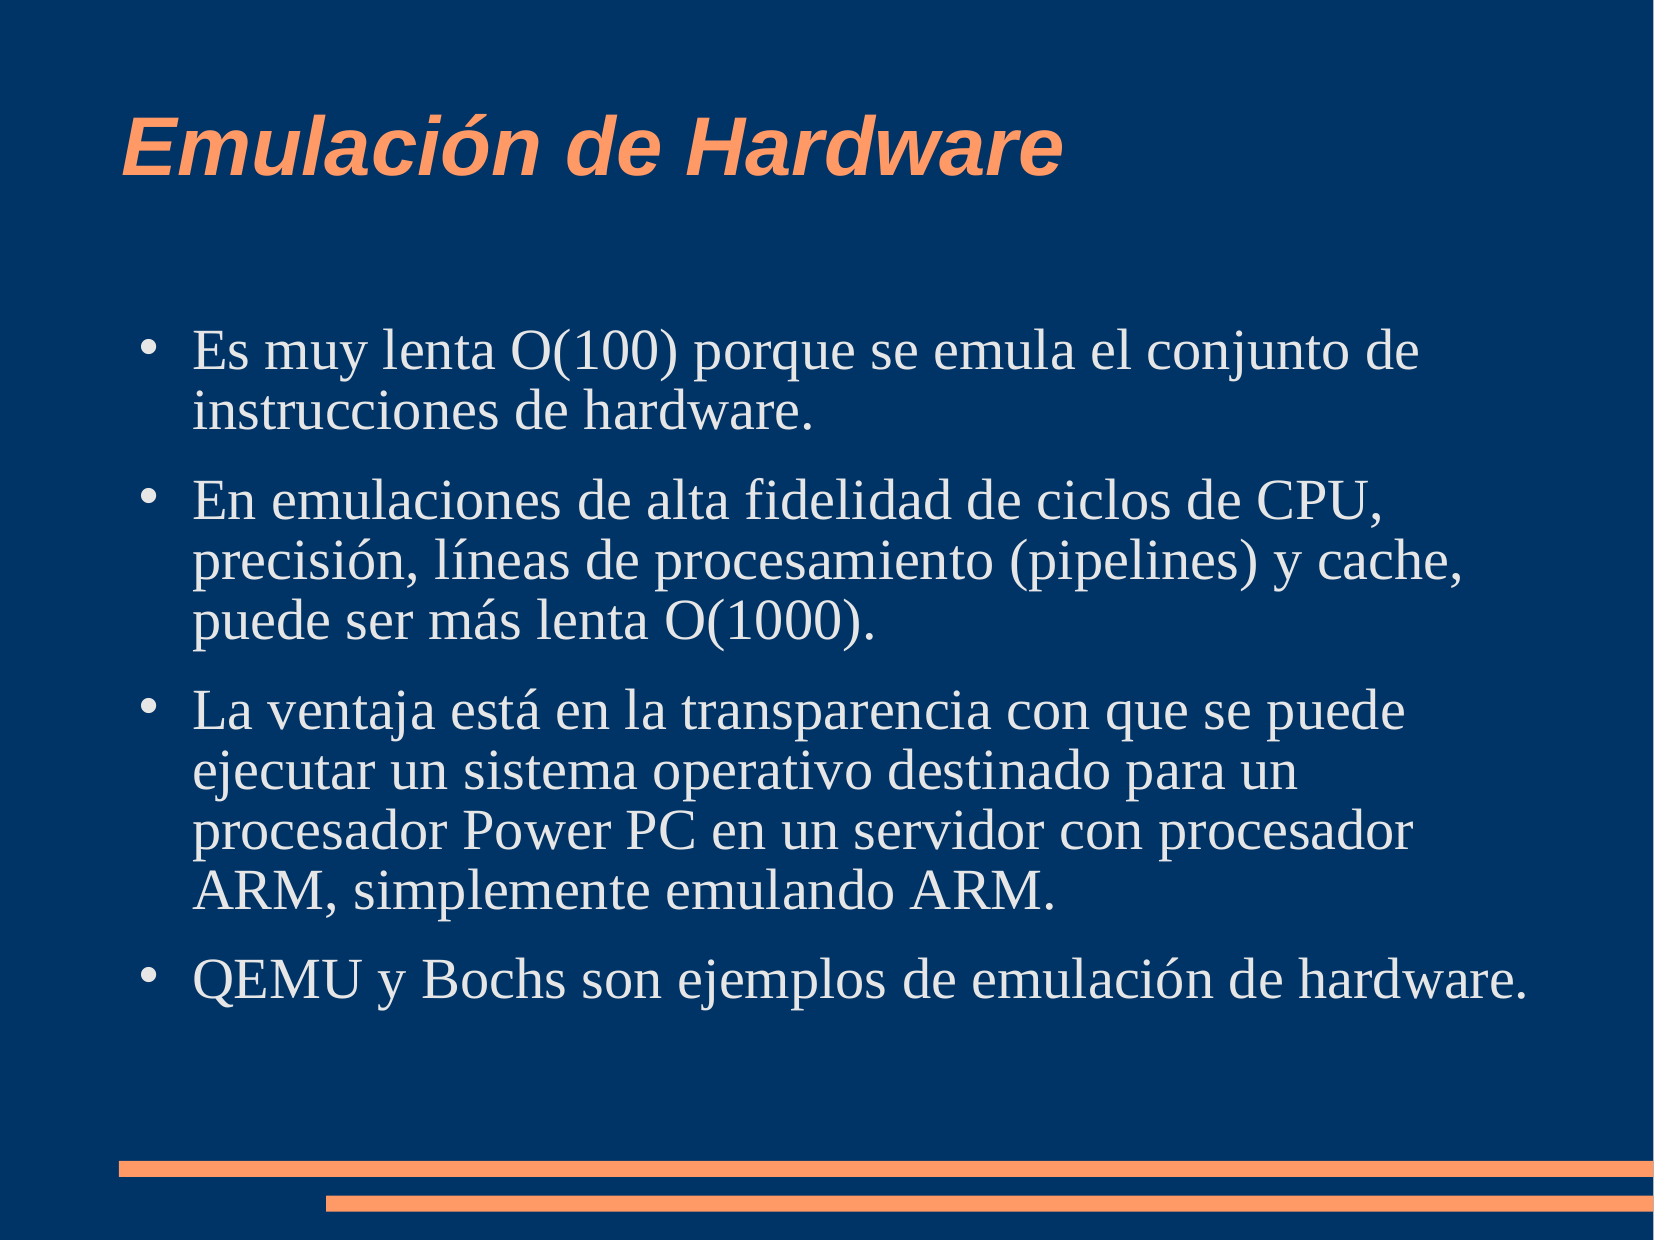

# Emulación de Hardware
Es muy lenta O(100) porque se emula el conjunto de instrucciones de hardware.
En emulaciones de alta fidelidad de ciclos de CPU, precisión, líneas de procesamiento (pipelines) y cache, puede ser más lenta O(1000).
La ventaja está en la transparencia con que se puede ejecutar un sistema operativo destinado para un procesador Power PC en un servidor con procesador ARM, simplemente emulando ARM.
QEMU y Bochs son ejemplos de emulación de hardware.